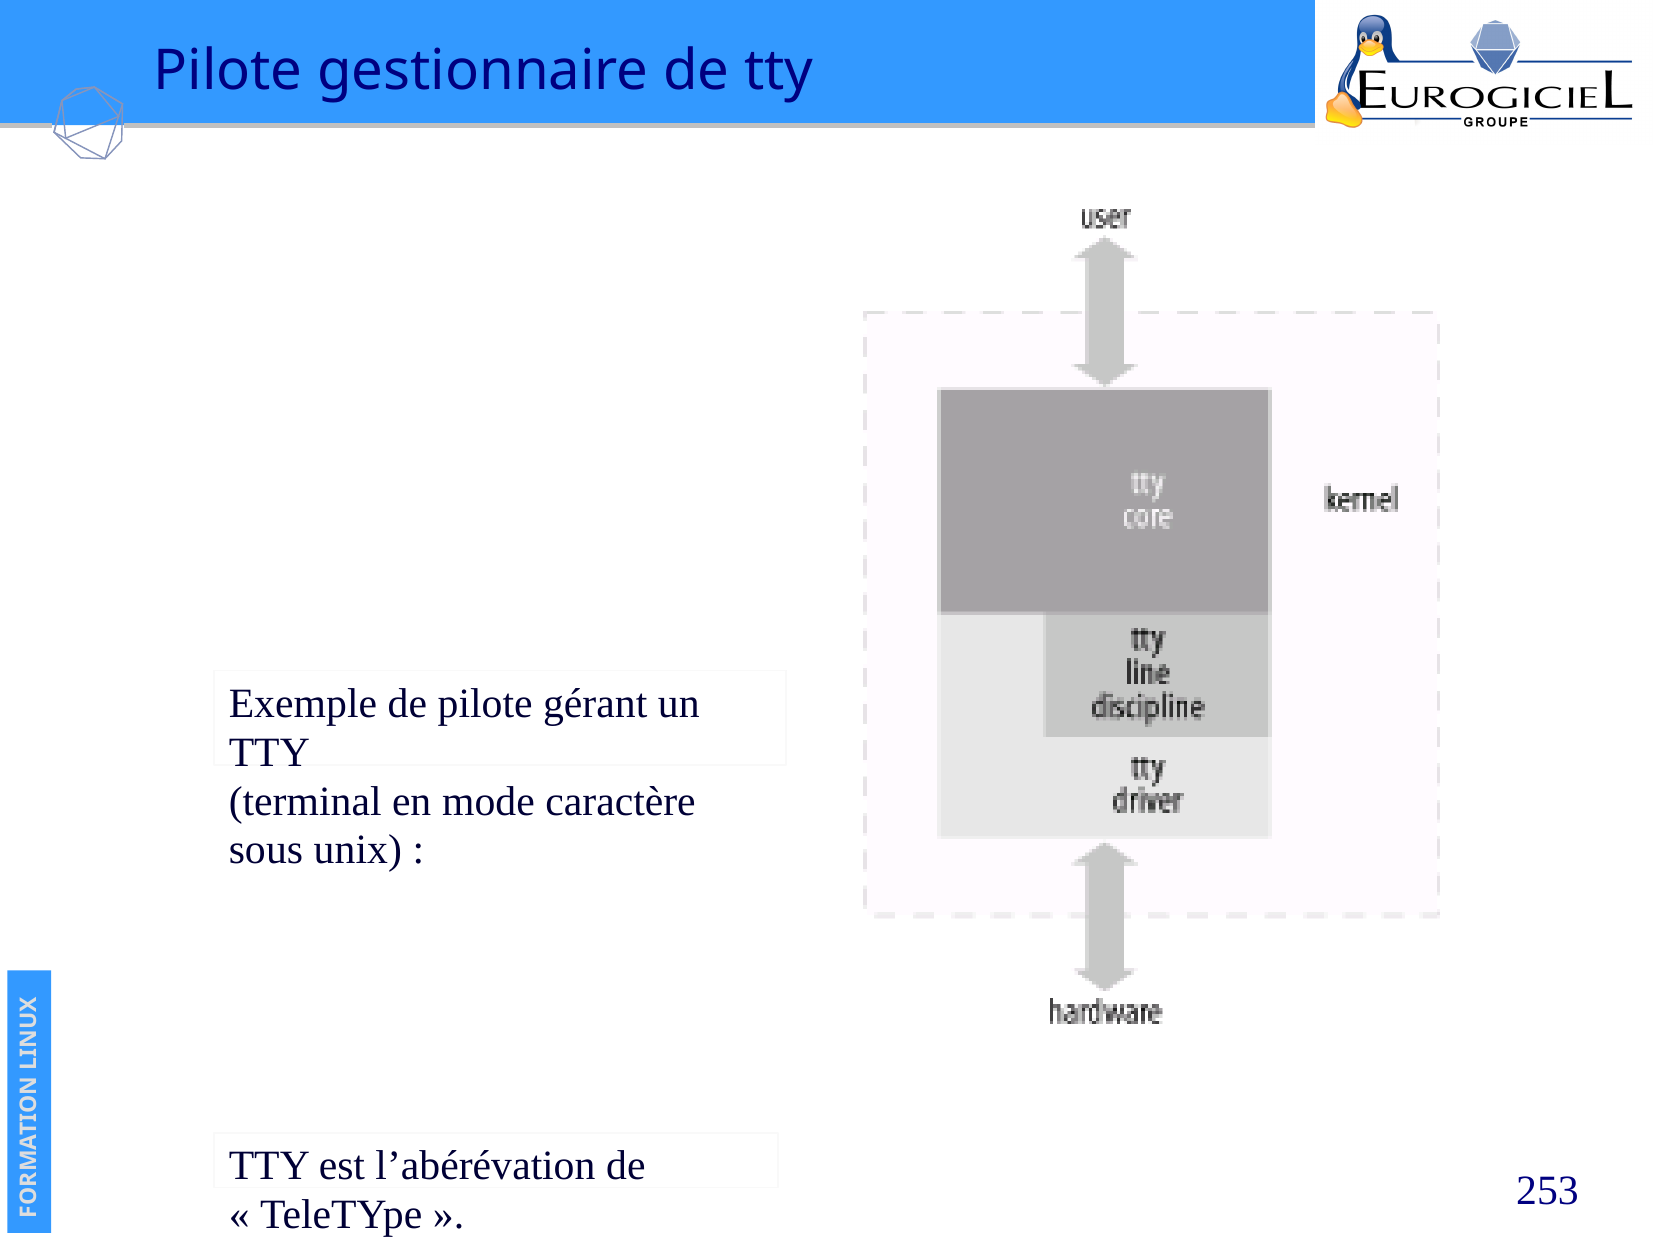

# Pilote gestionnaire de tty
Exemple de pilote gérant un TTY
(terminal en mode caractère sous unix) :
TTY est l’abérévation de « TeleTYpe ».